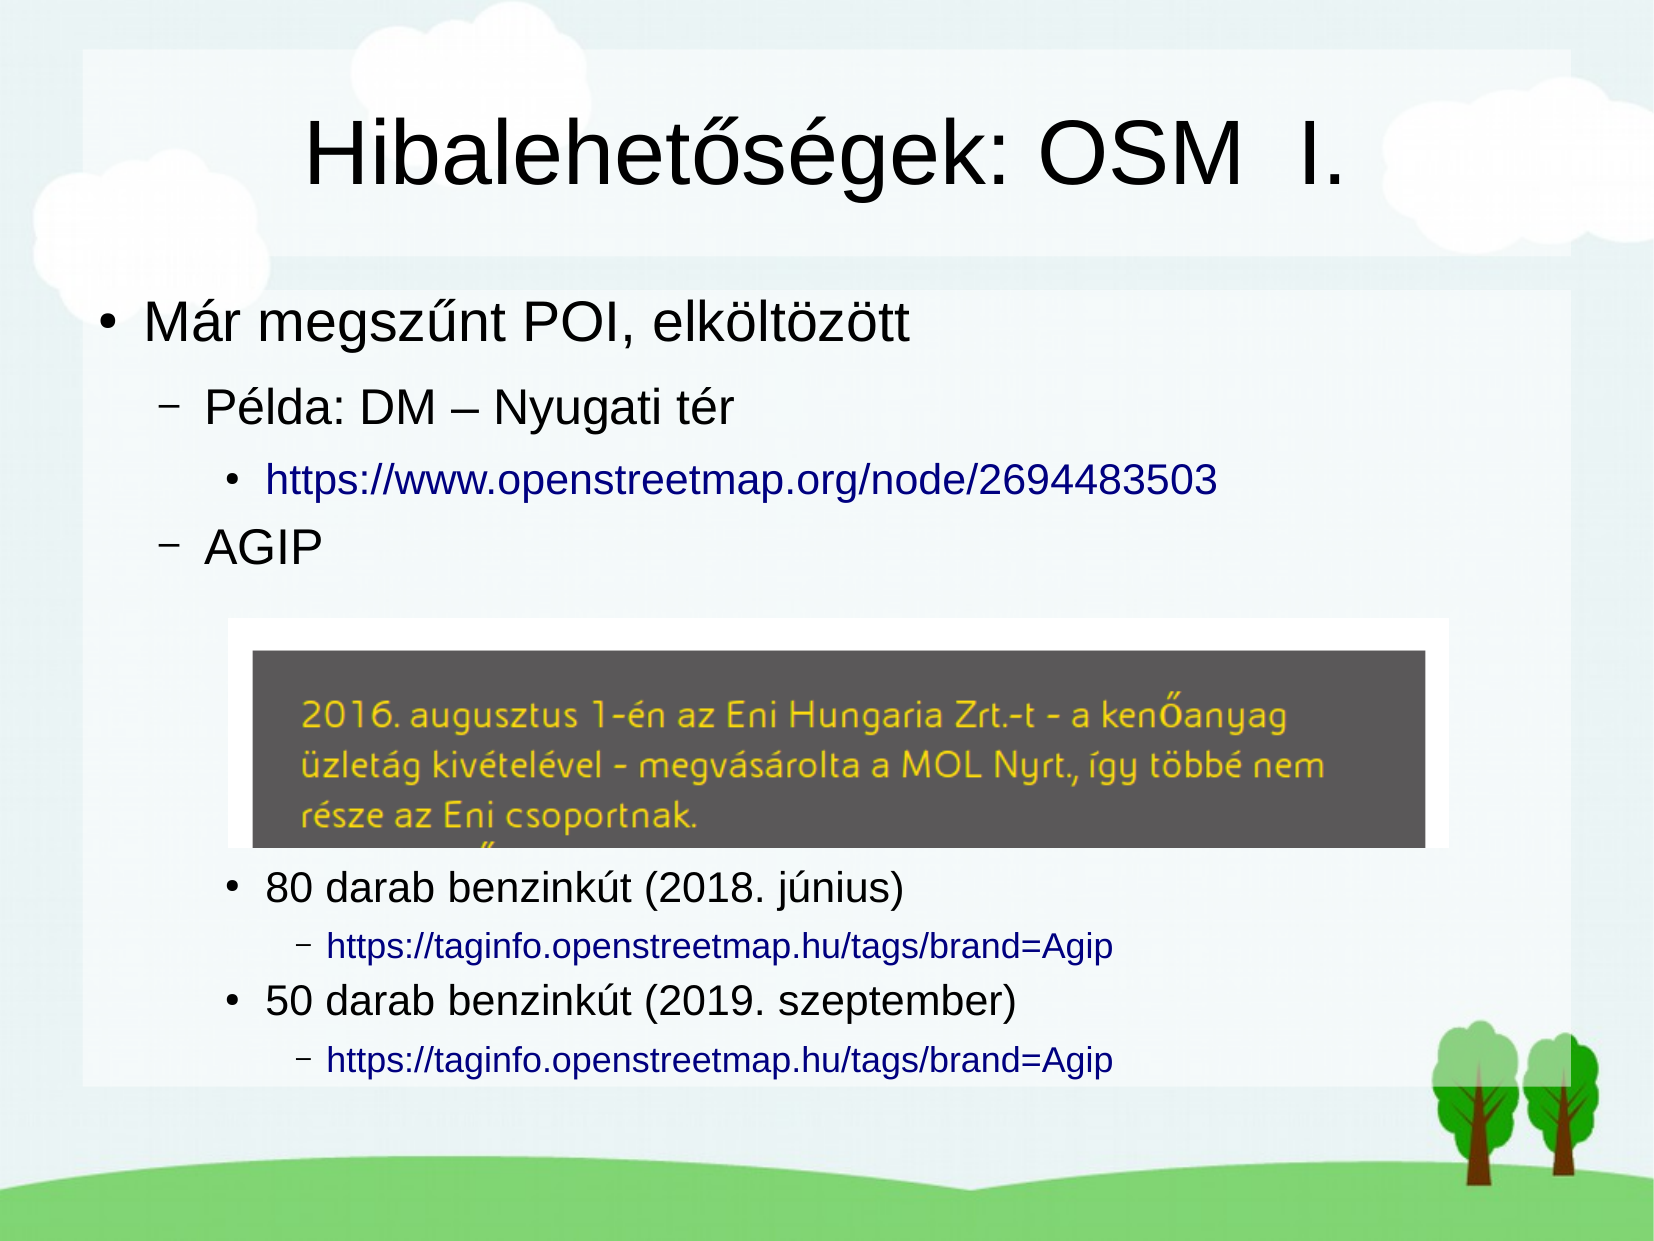

# Hibalehetőségek: OSM I.
Már megszűnt POI, elköltözött
Példa: DM – Nyugati tér
https://www.openstreetmap.org/node/2694483503
AGIP
80 darab benzinkút (2018. június)
https://taginfo.openstreetmap.hu/tags/brand=Agip
50 darab benzinkút (2019. szeptember)
https://taginfo.openstreetmap.hu/tags/brand=Agip